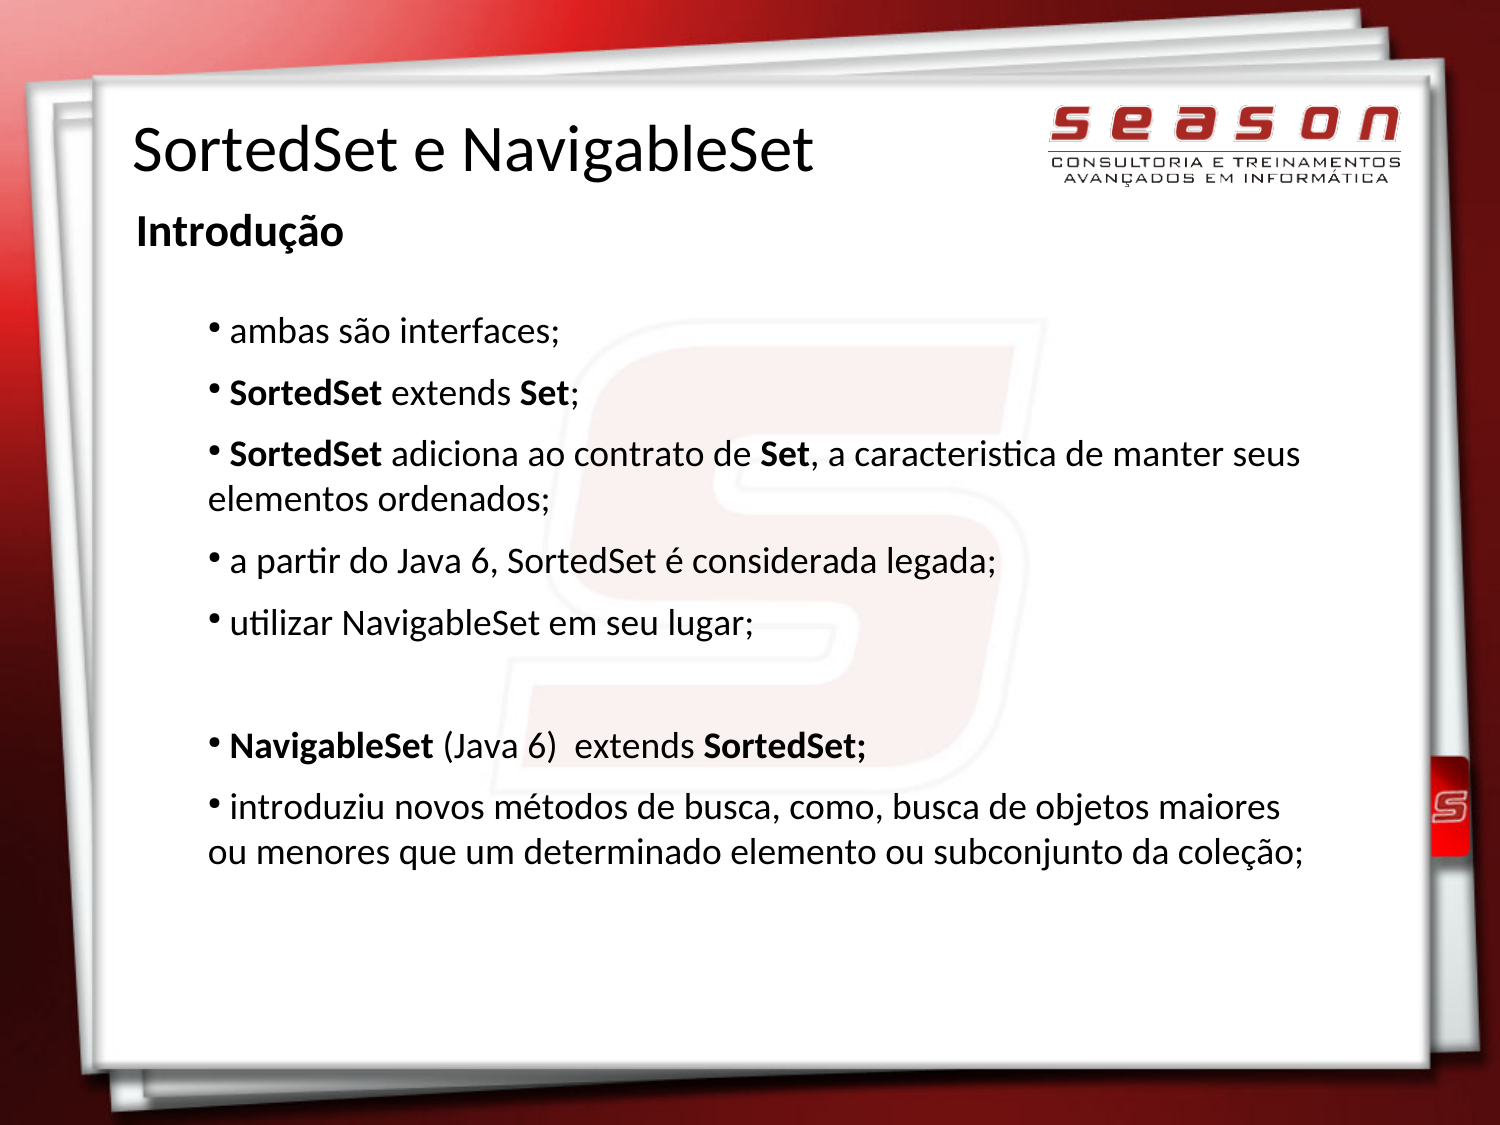

# SortedSet e NavigableSet
Introdução
 ambas são interfaces;
 SortedSet extends Set;
 SortedSet adiciona ao contrato de Set, a caracteristica de manter seus elementos ordenados;
 a partir do Java 6, SortedSet é considerada legada;
 utilizar NavigableSet em seu lugar;
 NavigableSet (Java 6) extends SortedSet;
 introduziu novos métodos de busca, como, busca de objetos maiores ou menores que um determinado elemento ou subconjunto da coleção;